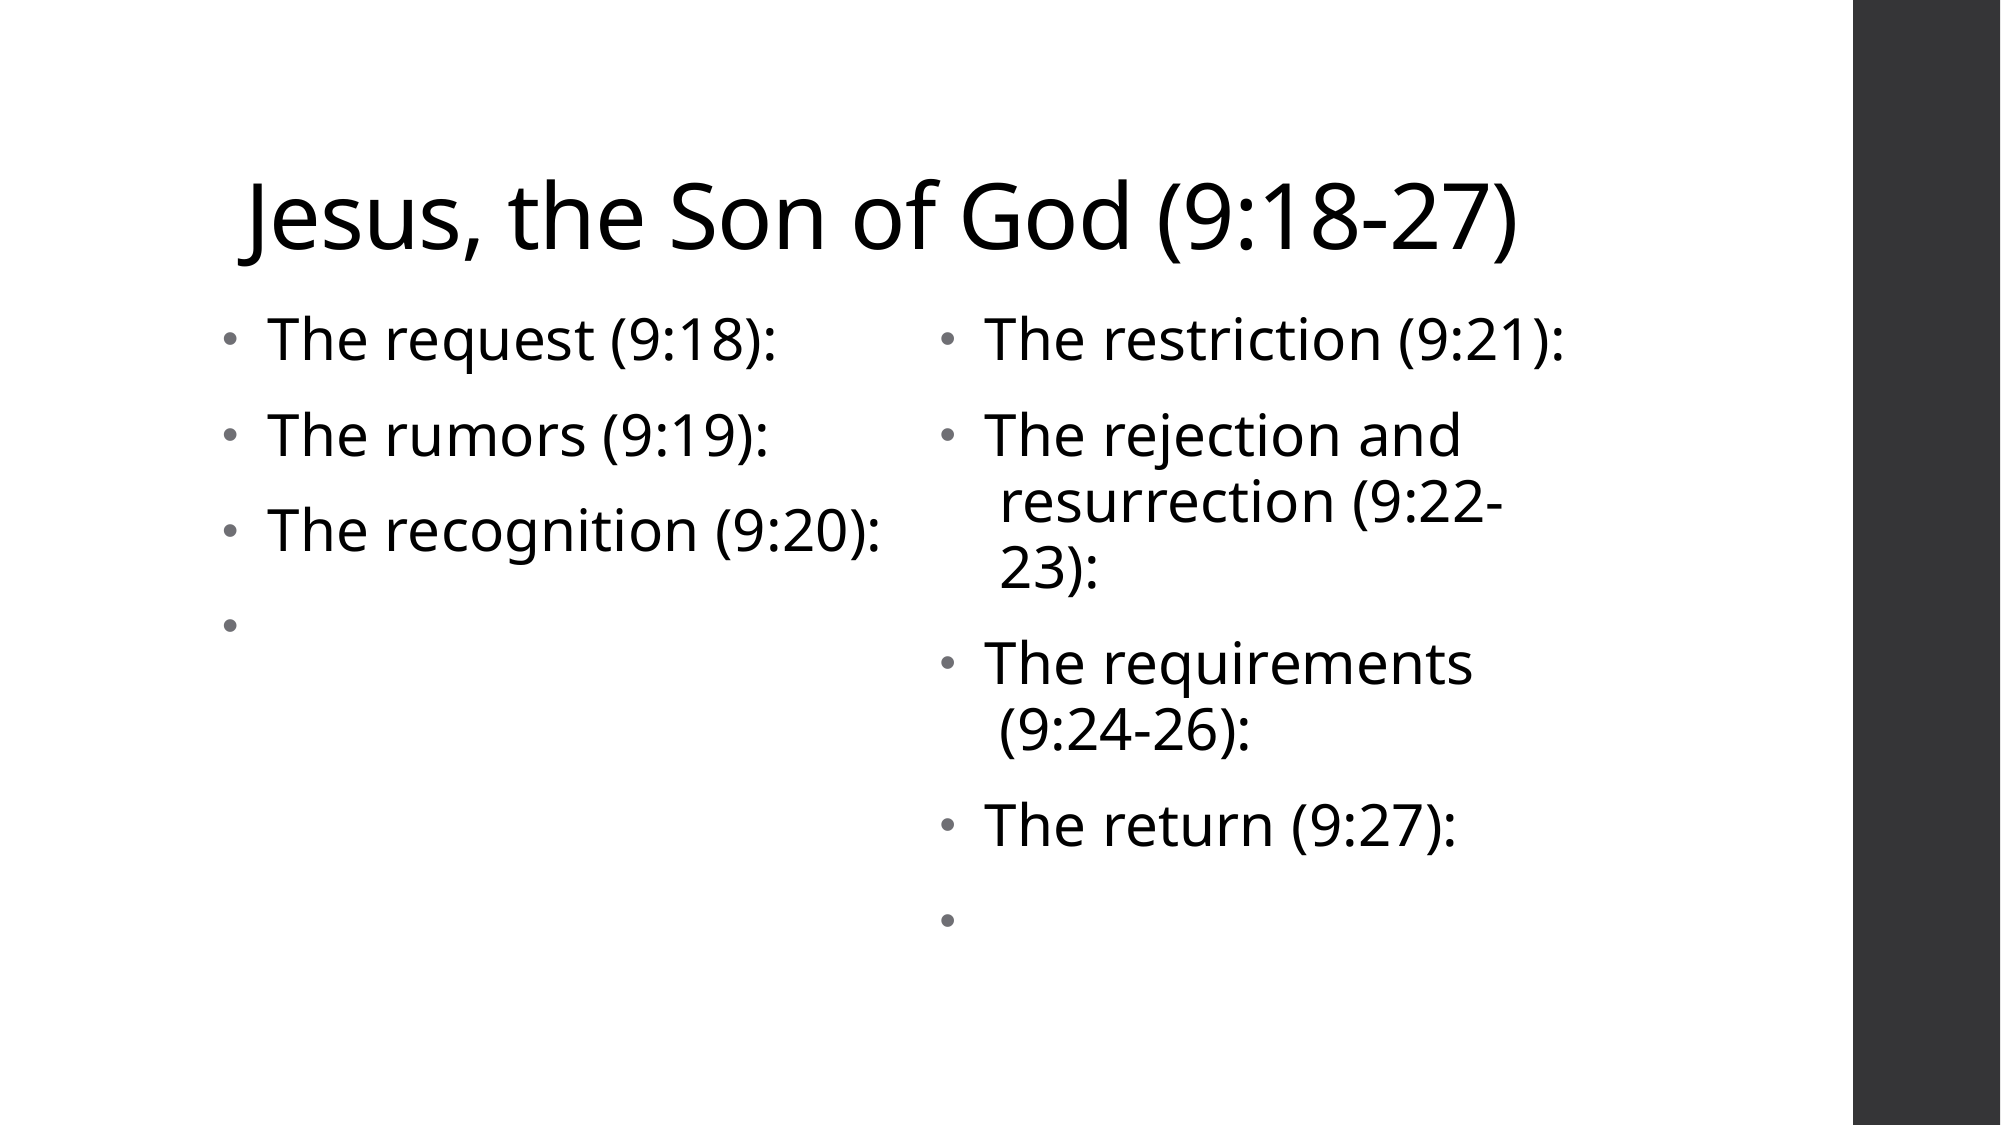

# Jesus, the Son of God (9:18-27)
 The request (9:18):
 The rumors (9:19):
 The recognition (9:20):
 The restriction (9:21):
 The rejection and resurrection (9:22-23):
 The requirements (9:24-26):
 The return (9:27):